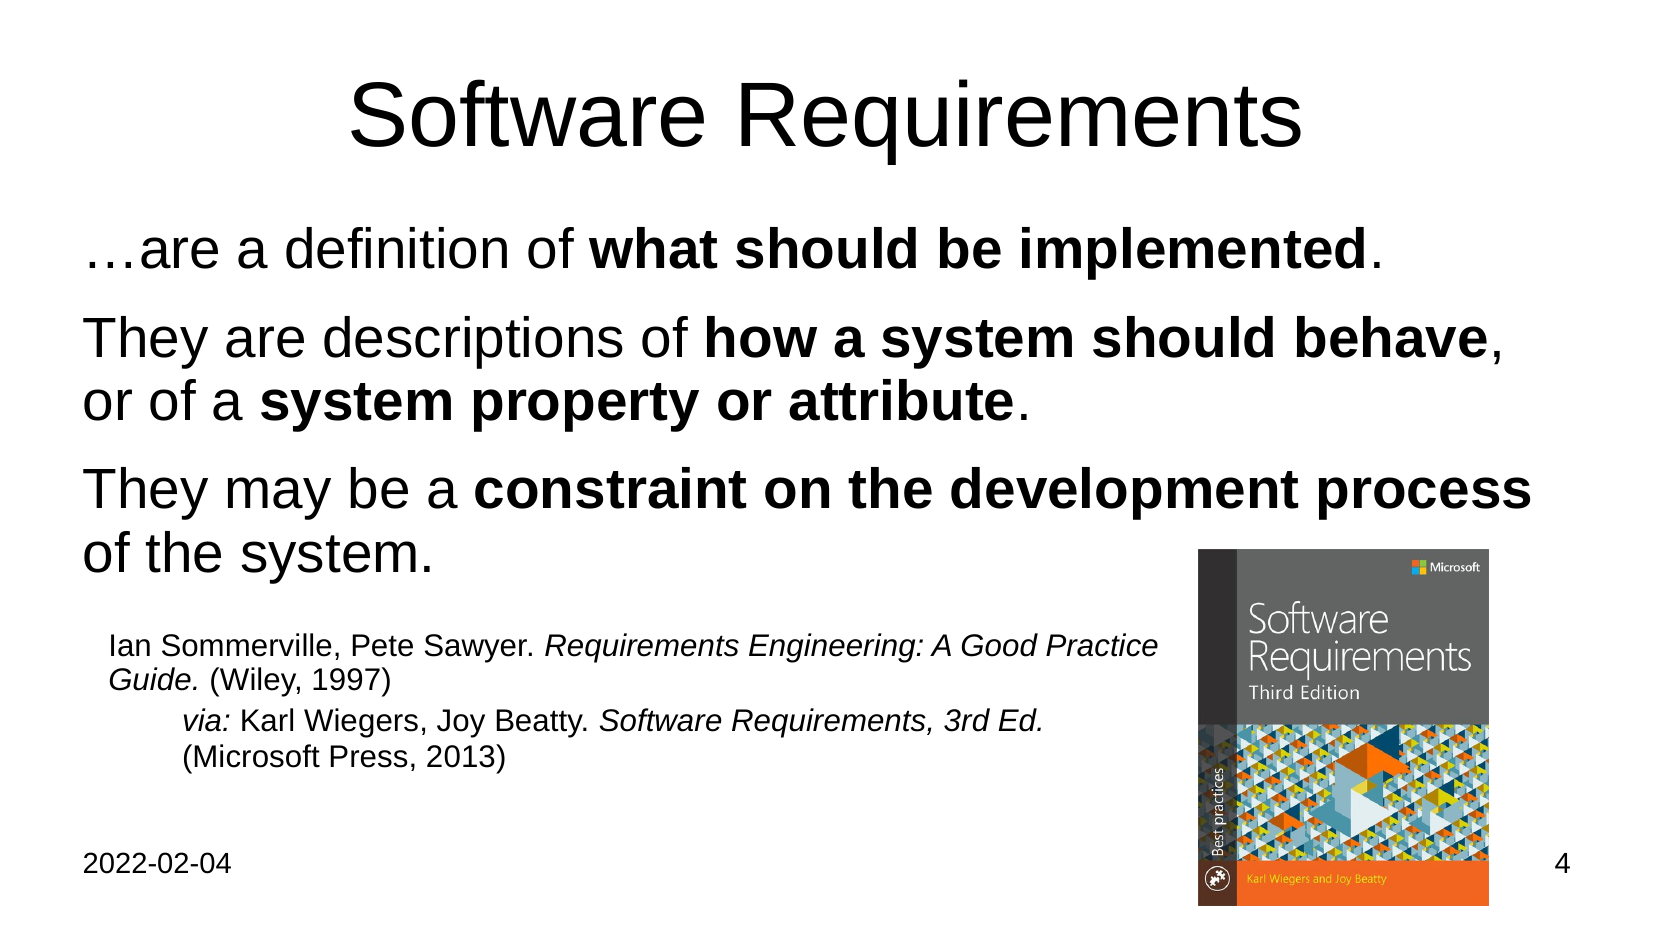

# Software Requirements
…are a definition of what should be implemented.
They are descriptions of how a system should behave, or of a system property or attribute.
They may be a constraint on the development process of the system.
Ian Sommerville, Pete Sawyer. Requirements Engineering: A Good Practice Guide. (Wiley, 1997)
	via: Karl Wiegers, Joy Beatty. Software Requirements, 3rd Ed.
	(Microsoft Press, 2013)
2022-02-04
4